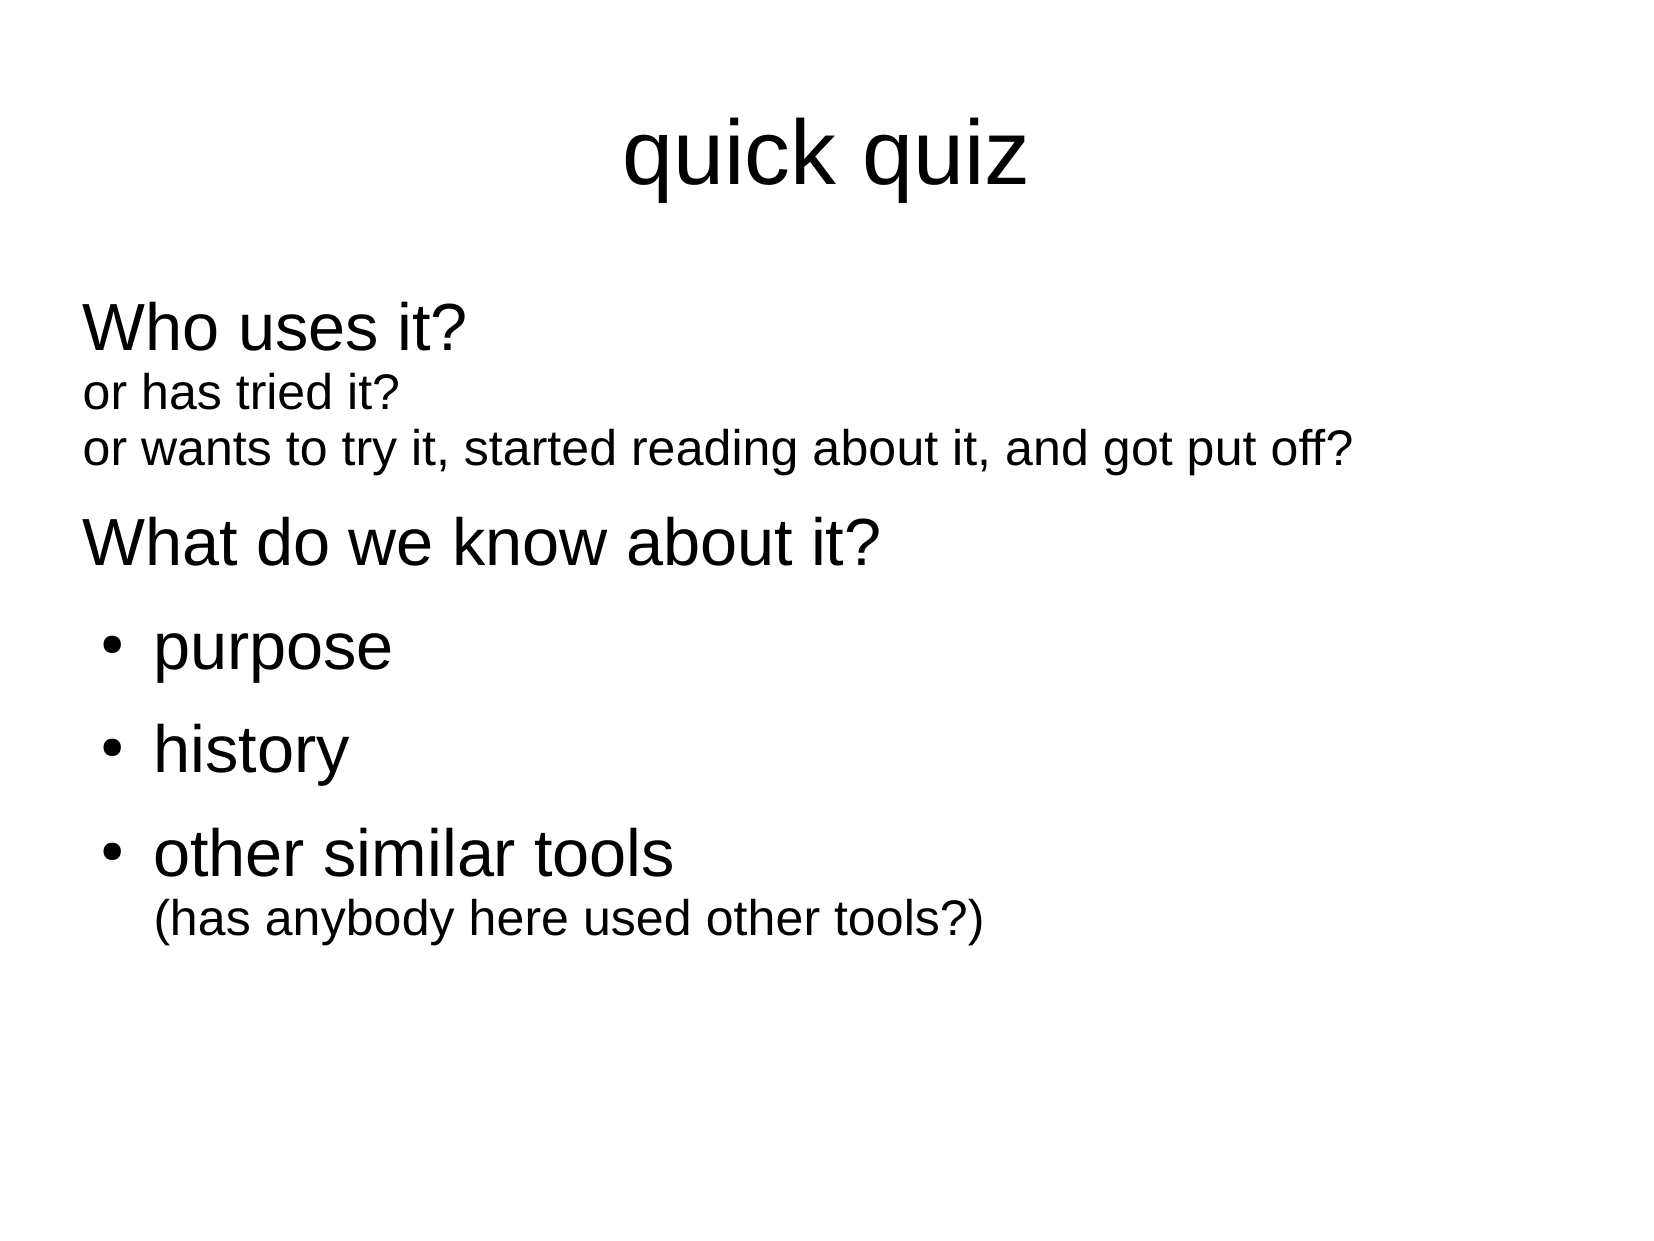

# quick quiz
Who uses it?
or has tried it?
or wants to try it, started reading about it, and got put off?
What do we know about it?
purpose
history
other similar tools
(has anybody here used other tools?)